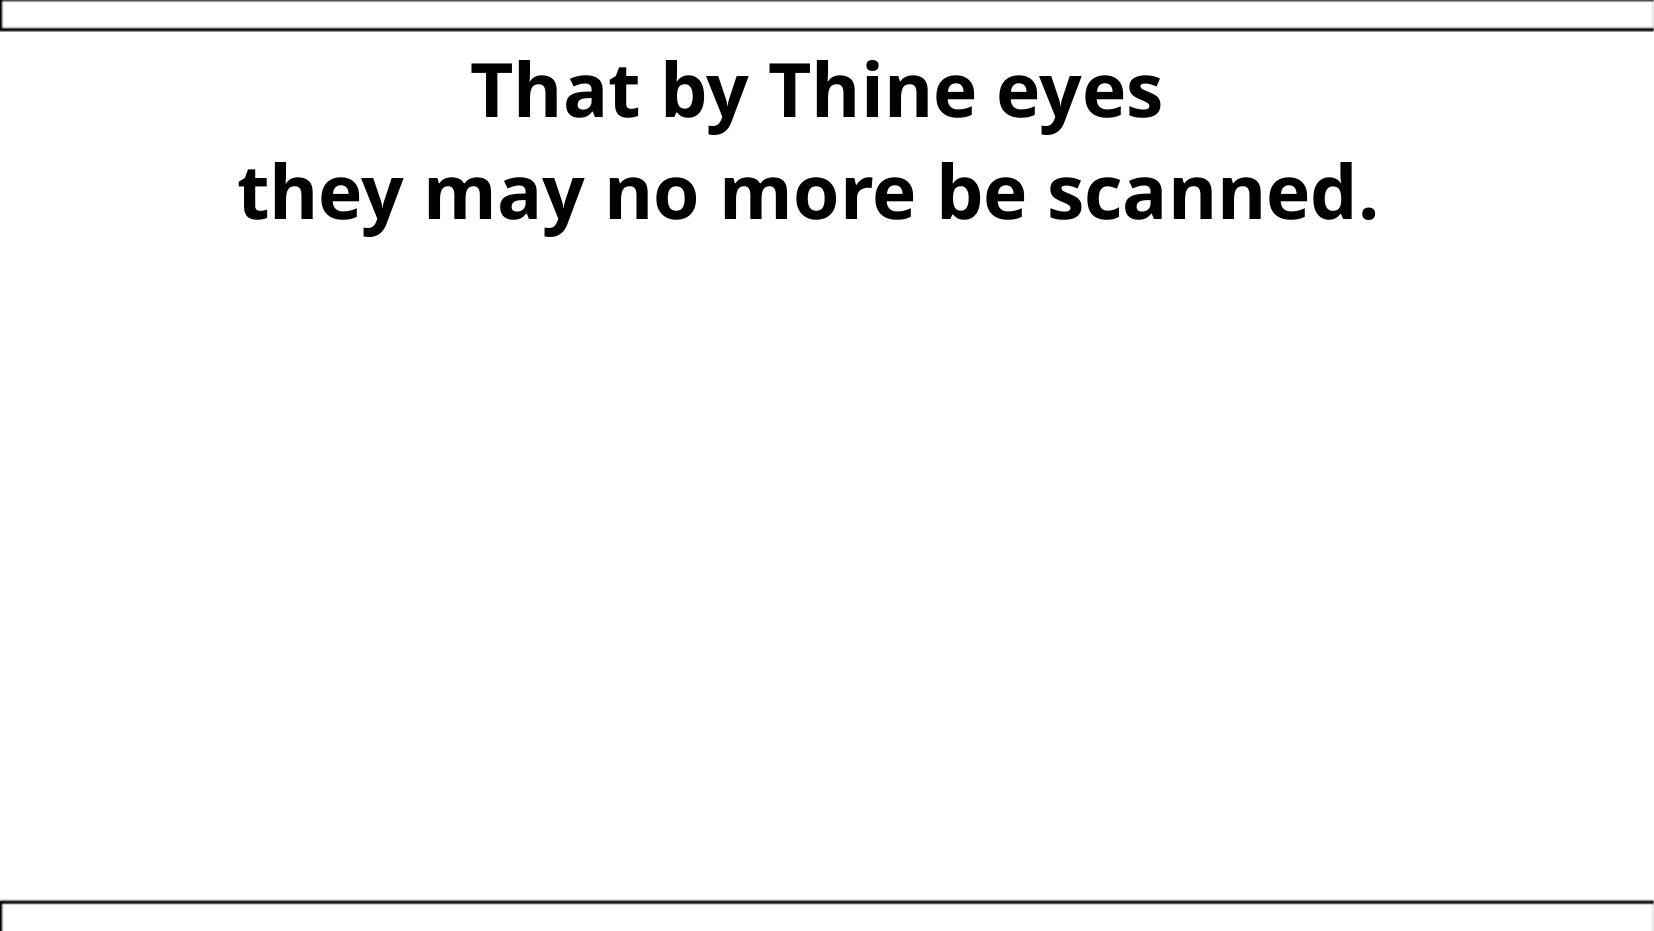

That by Thine eyes
they may no more be scanned.